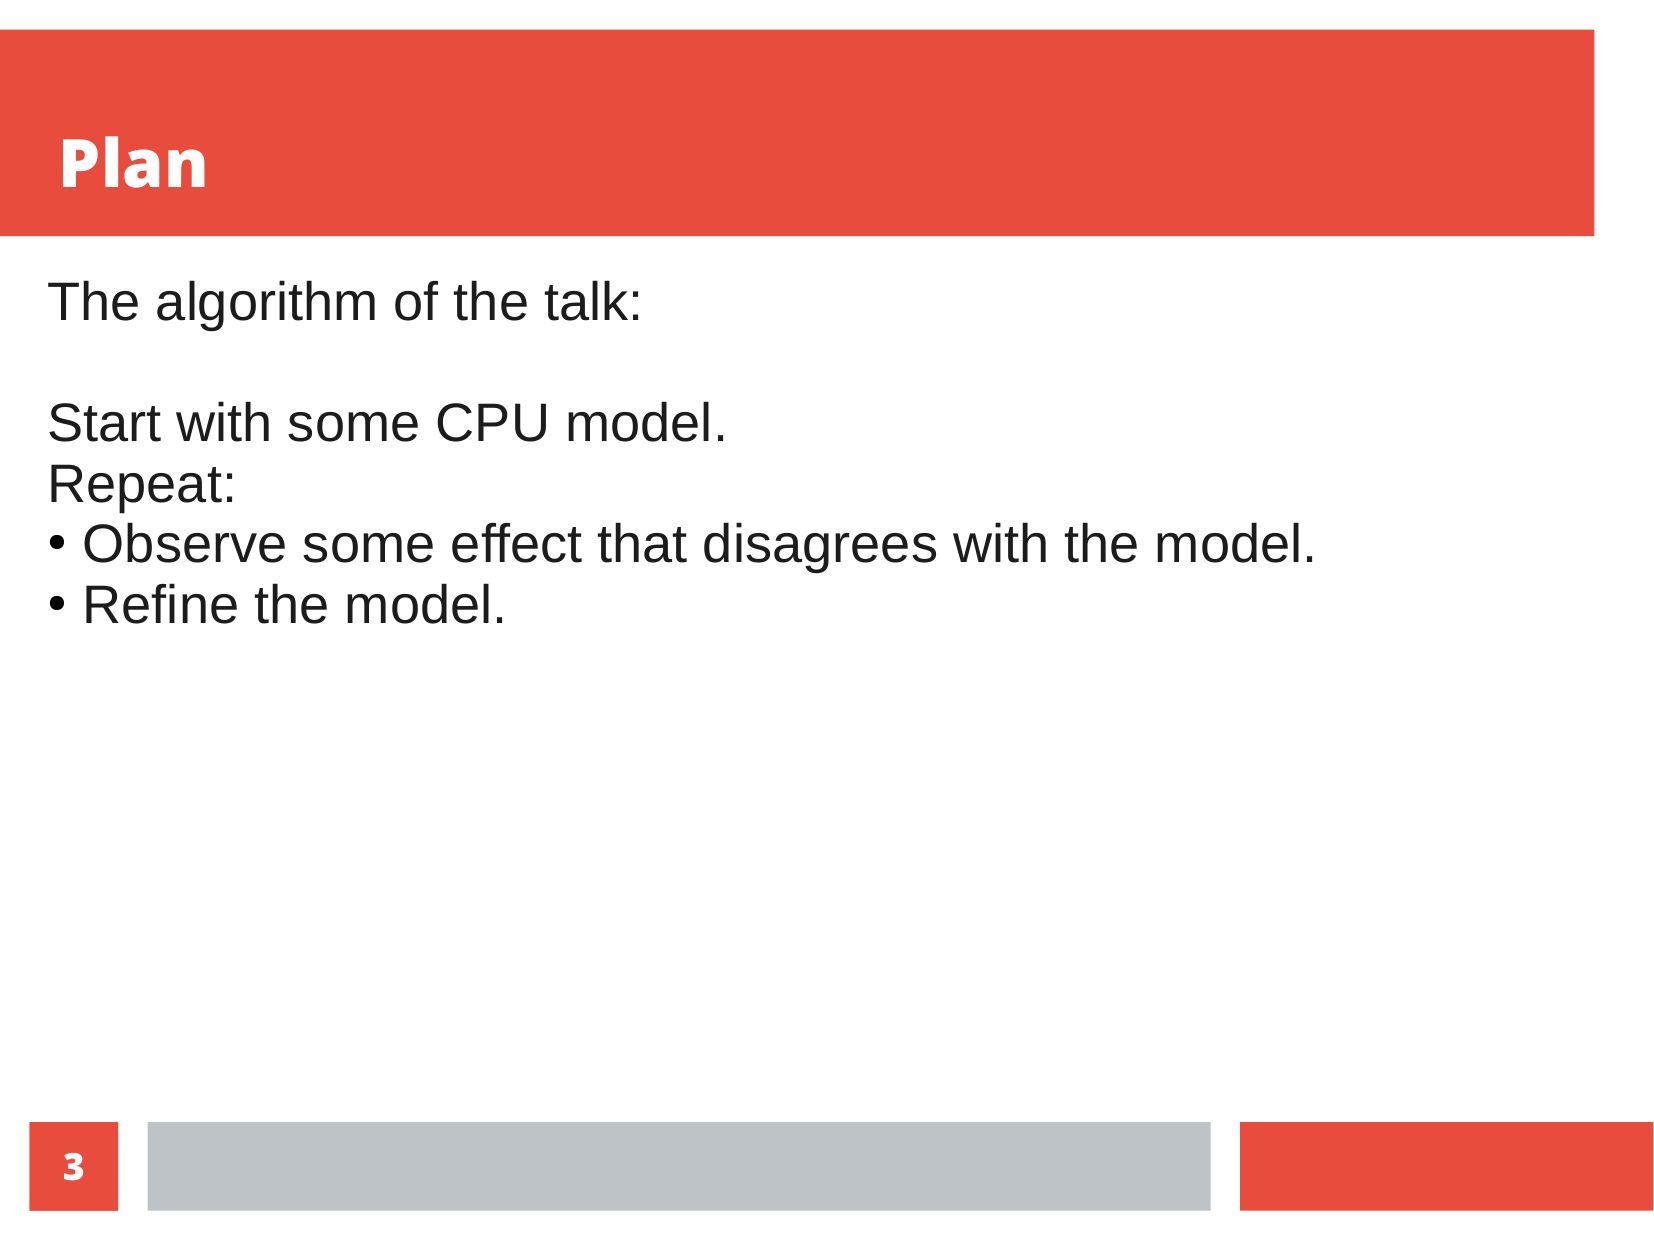

# Plan
The algorithm of the talk:
Start with some CPU model.
Repeat:
Observe some effect that disagrees with the model.
Refine the model.
3